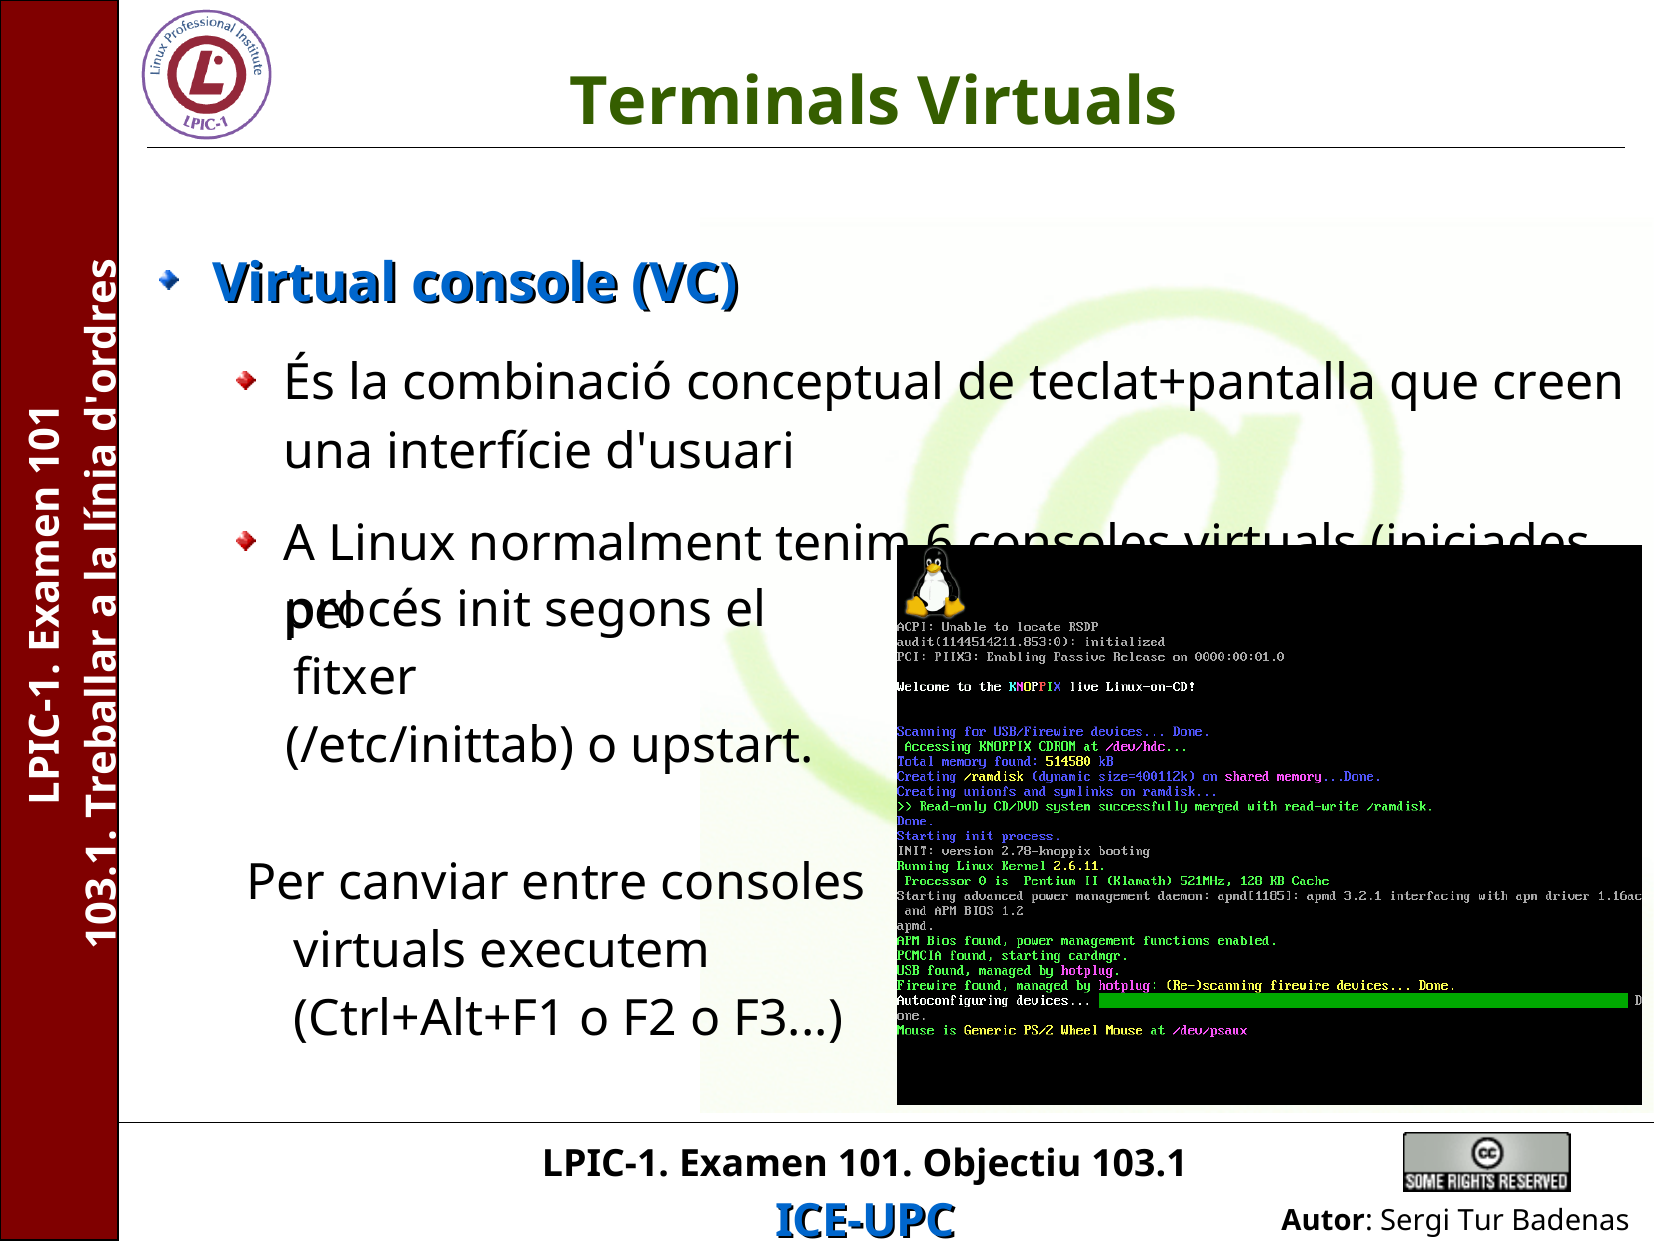

# Terminals Virtuals
Virtual console (VC)
És la combinació conceptual de teclat+pantalla que creen una interfície d'usuari
A Linux normalment tenim 6 consoles virtuals (iniciades pel
 procés init segons el fitxer
 (/etc/inittab) o upstart.
Per canviar entre consoles virtuals executem (Ctrl+Alt+F1 o F2 o F3...)